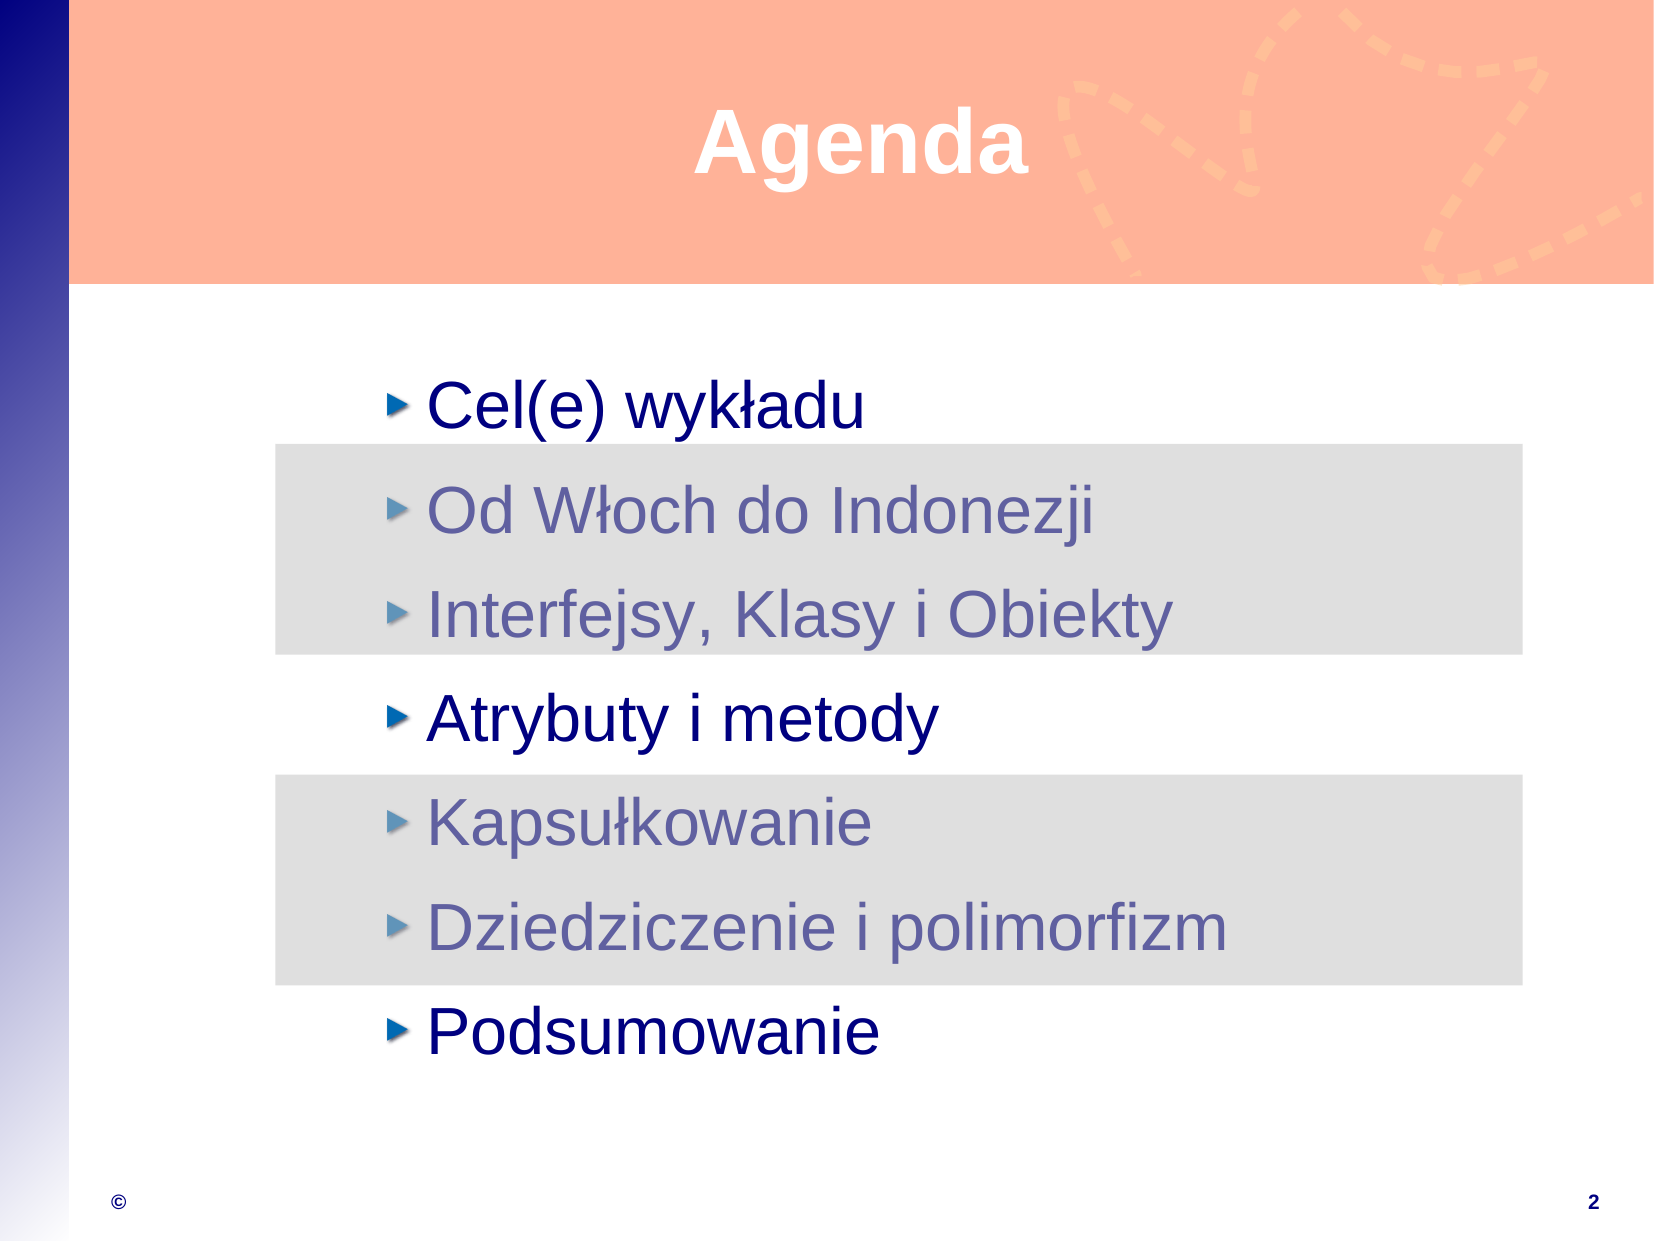

Agenda
# Cel(e) wykładu
Od Włoch do Indonezji
Interfejsy, Klasy i Obiekty
Atrybuty i metody
Kapsułkowanie
Dziedziczenie i polimorfizm
Podsumowanie